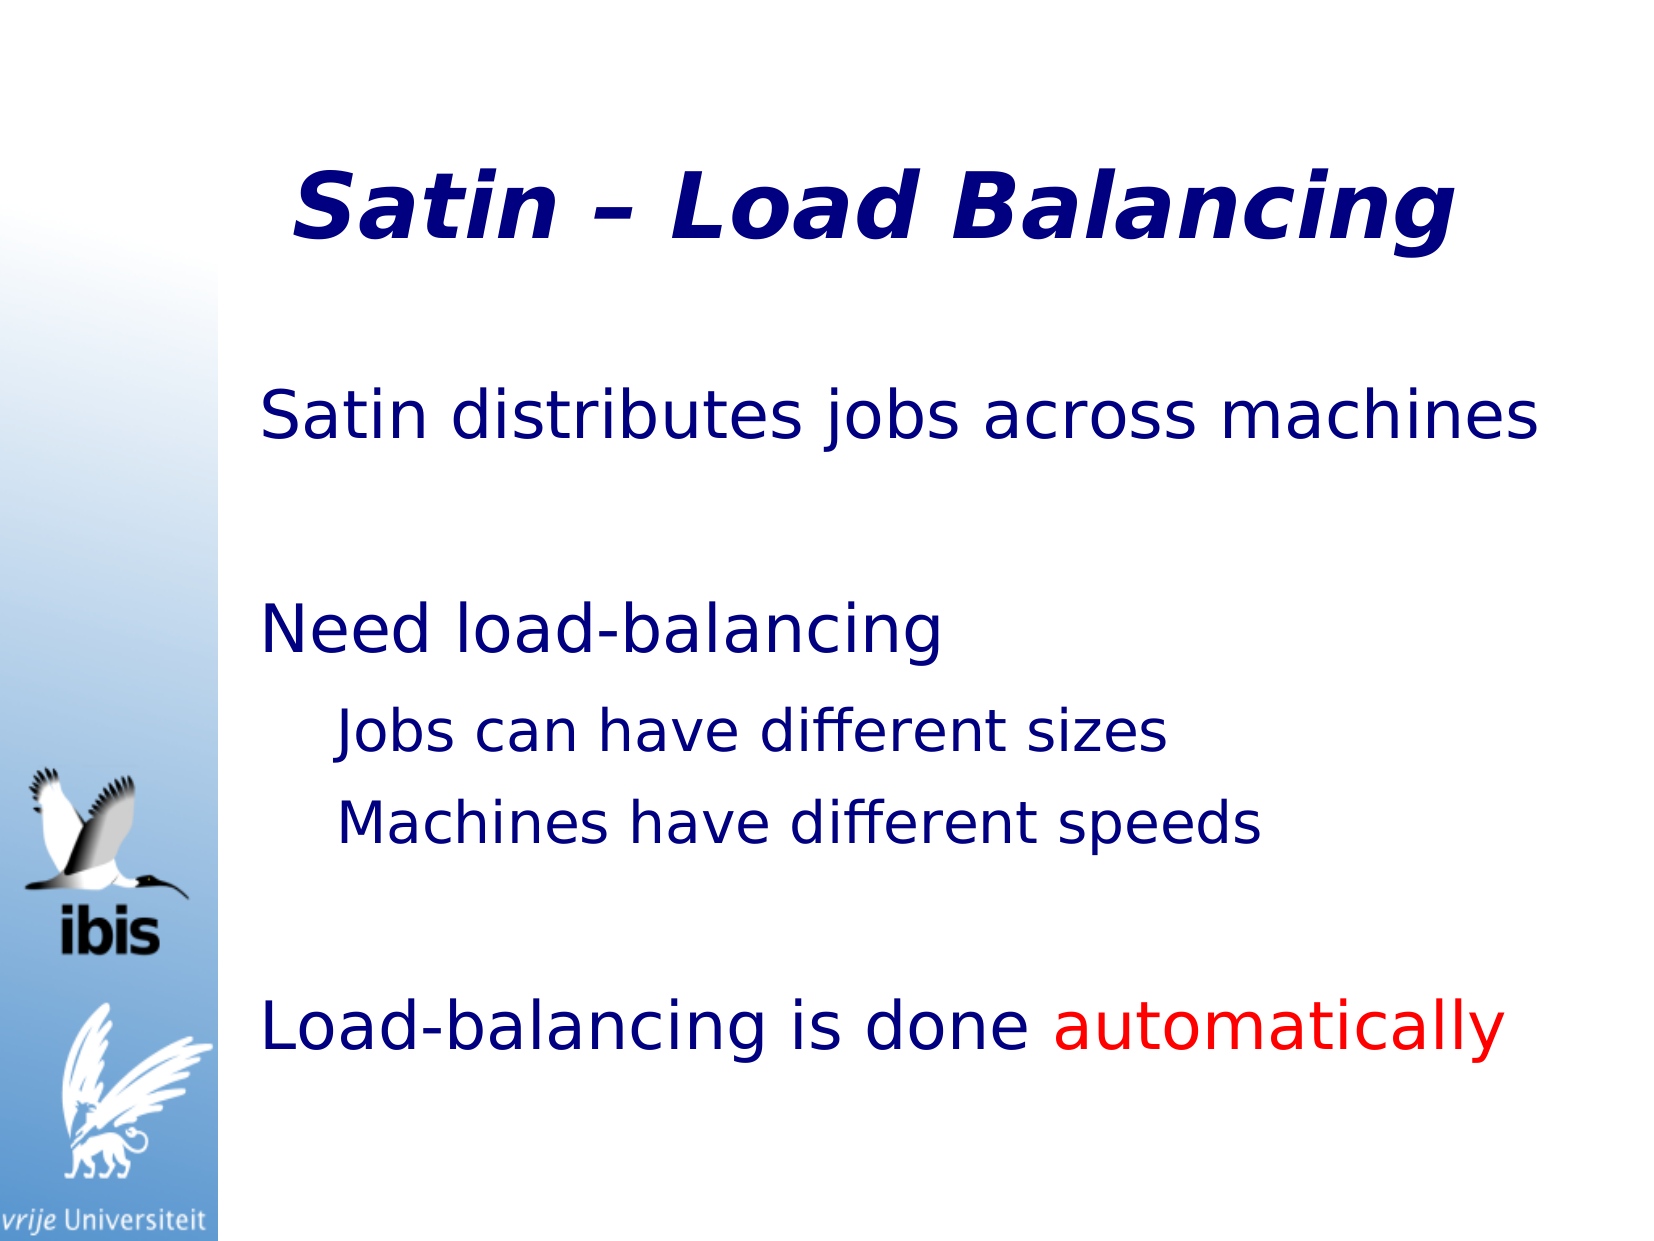

Satin – Load Balancing
# Satin distributes jobs across machines
Need load-balancing
Jobs can have different sizes
Machines have different speeds
Load-balancing is done automatically